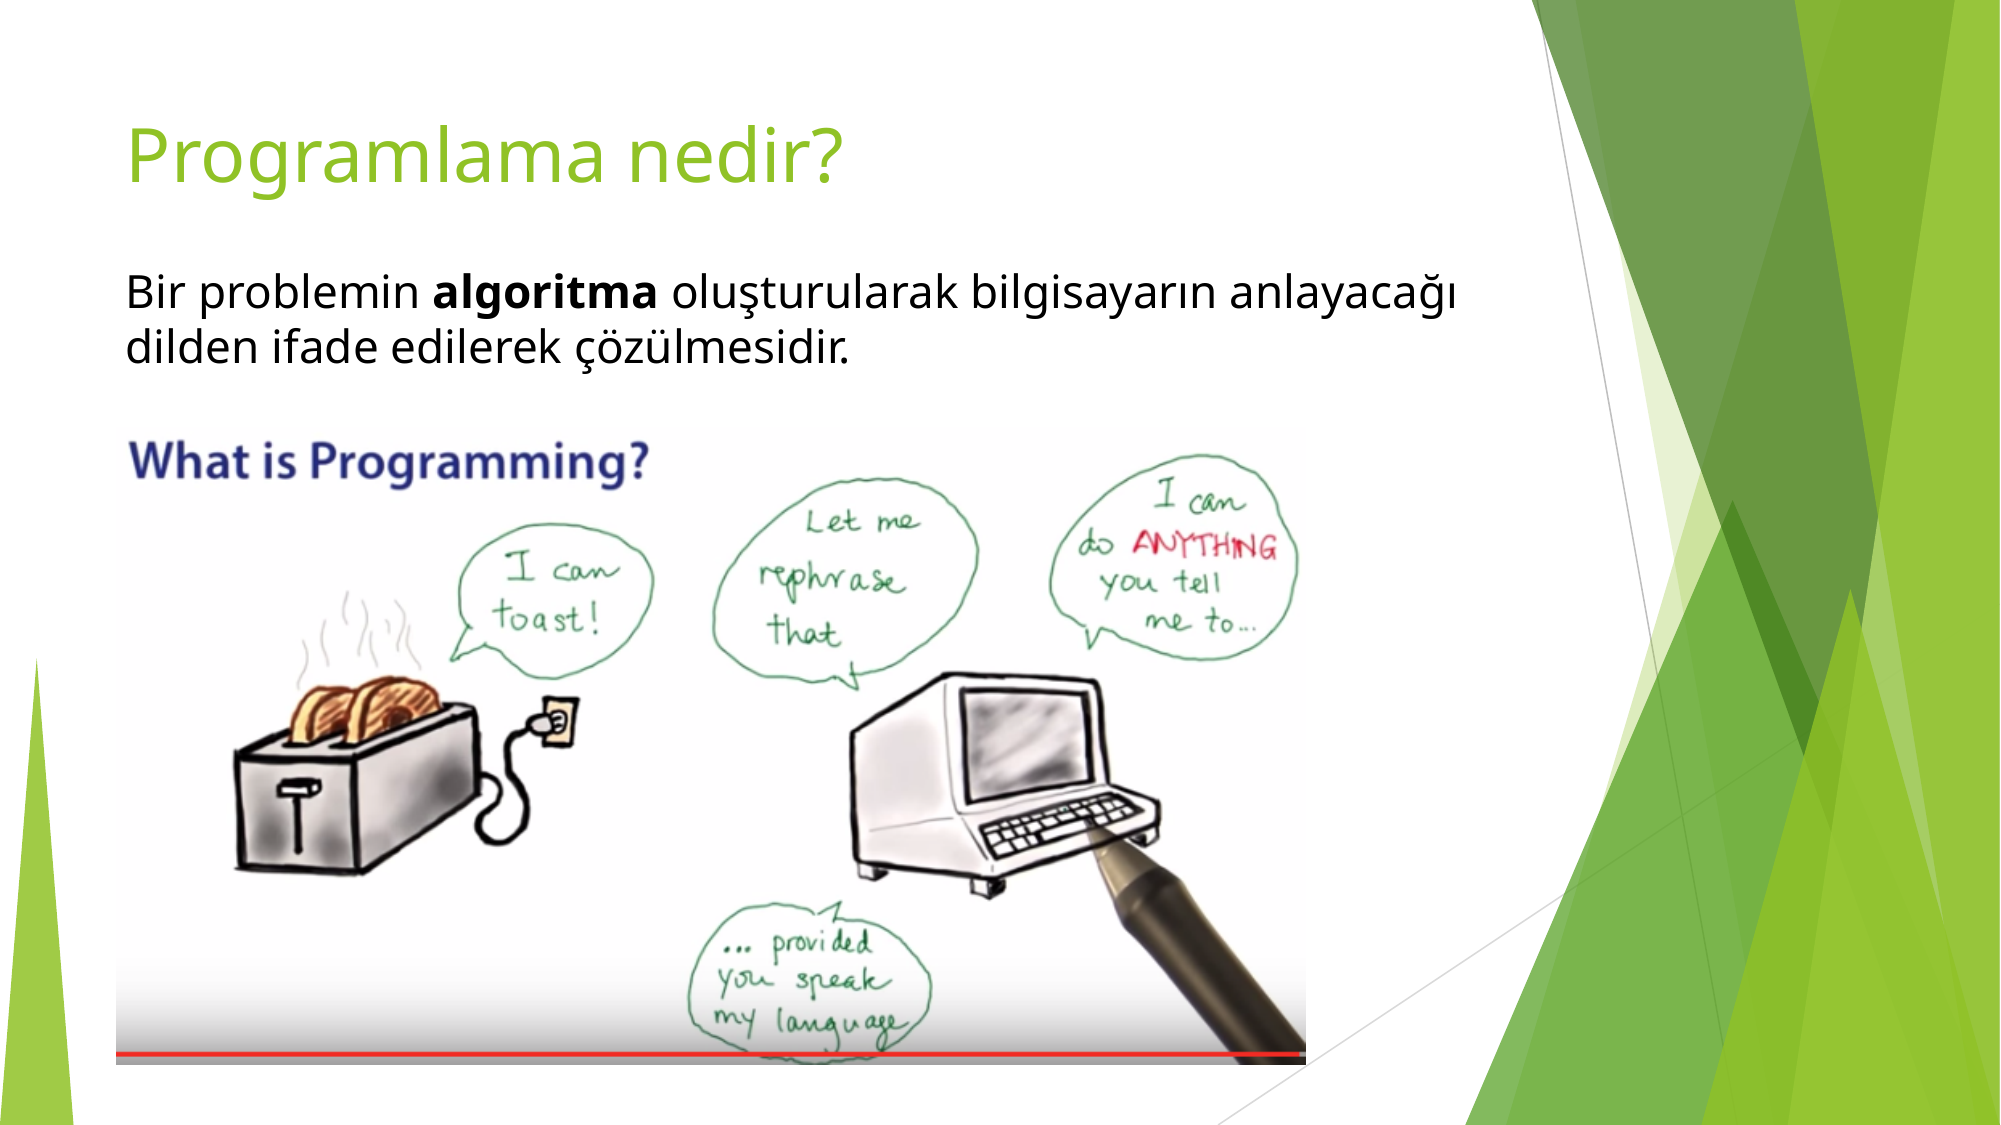

# Programlama nedir?
Bir problemin algoritma oluşturularak bilgisayarın anlayacağı dilden ifade edilerek çözülmesidir.